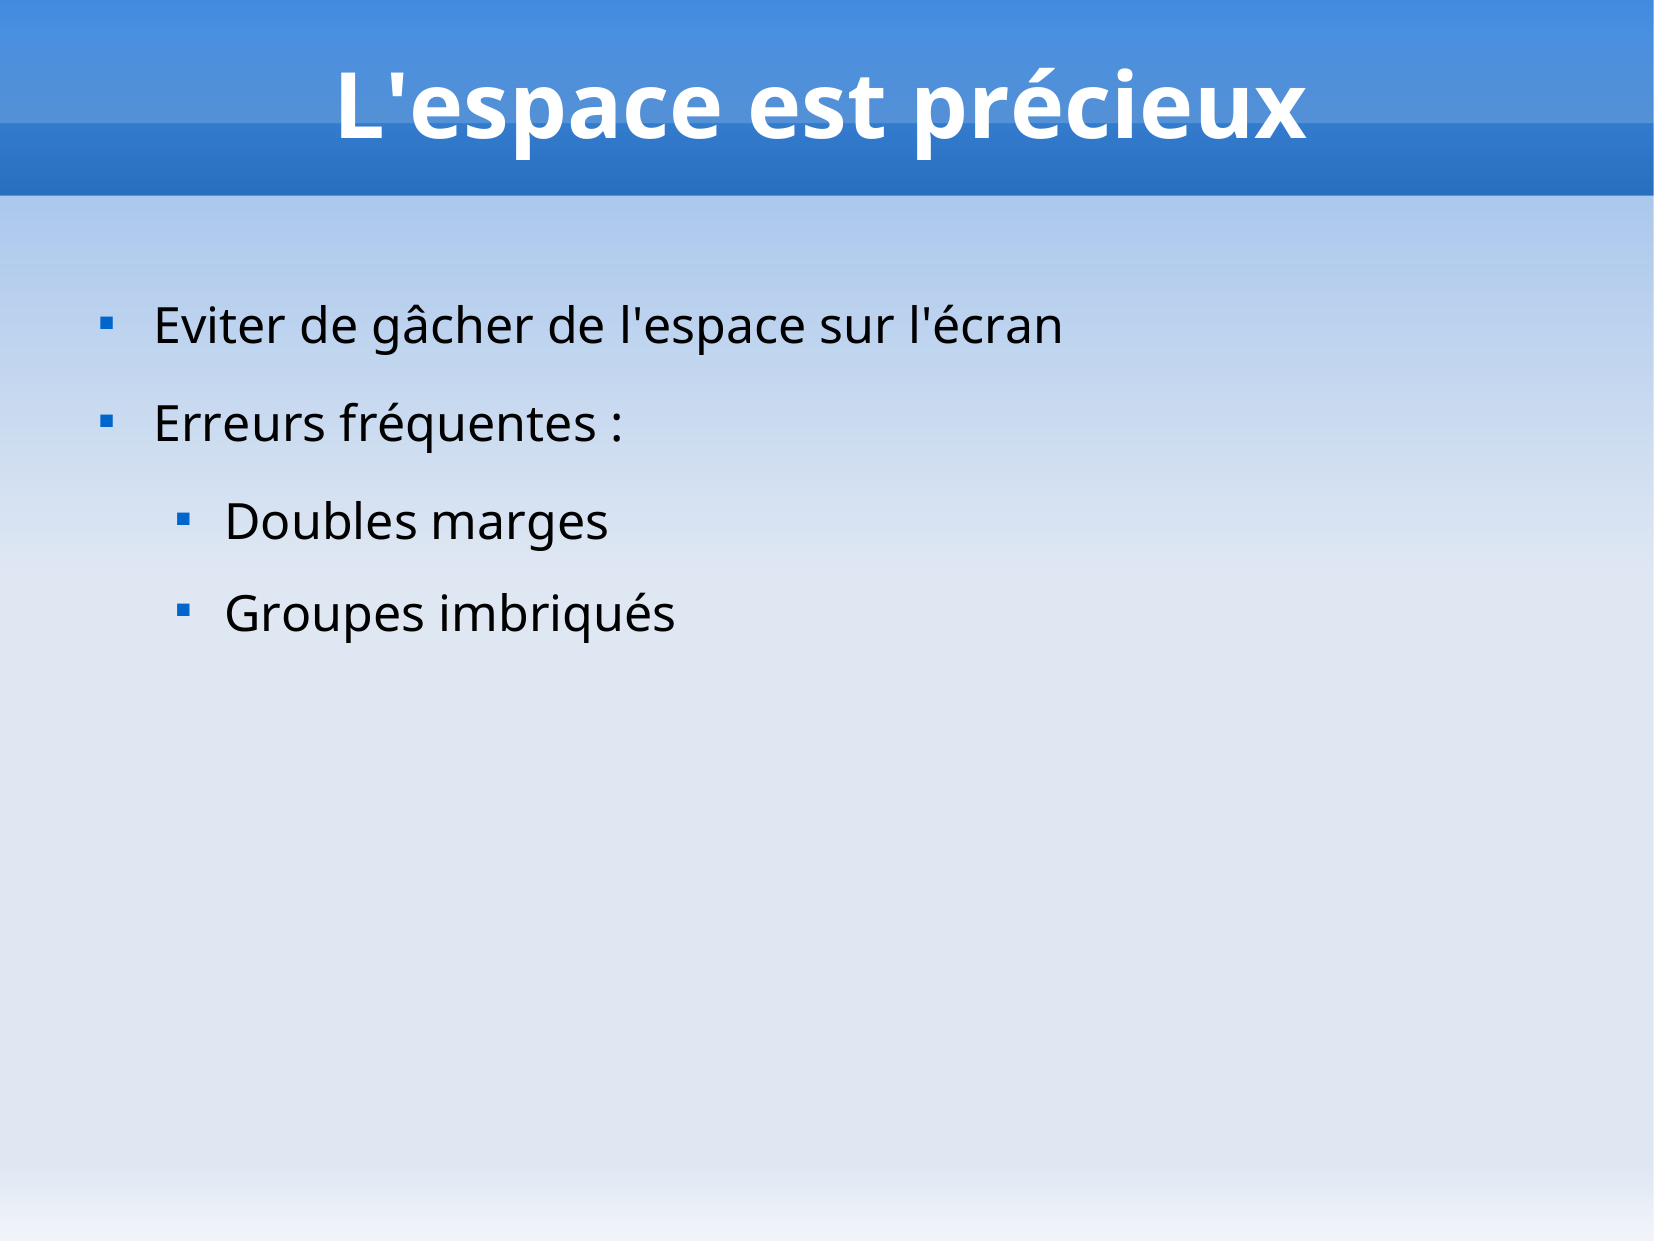

# L'espace est précieux
Eviter de gâcher de l'espace sur l'écran
Erreurs fréquentes :
Doubles marges
Groupes imbriqués